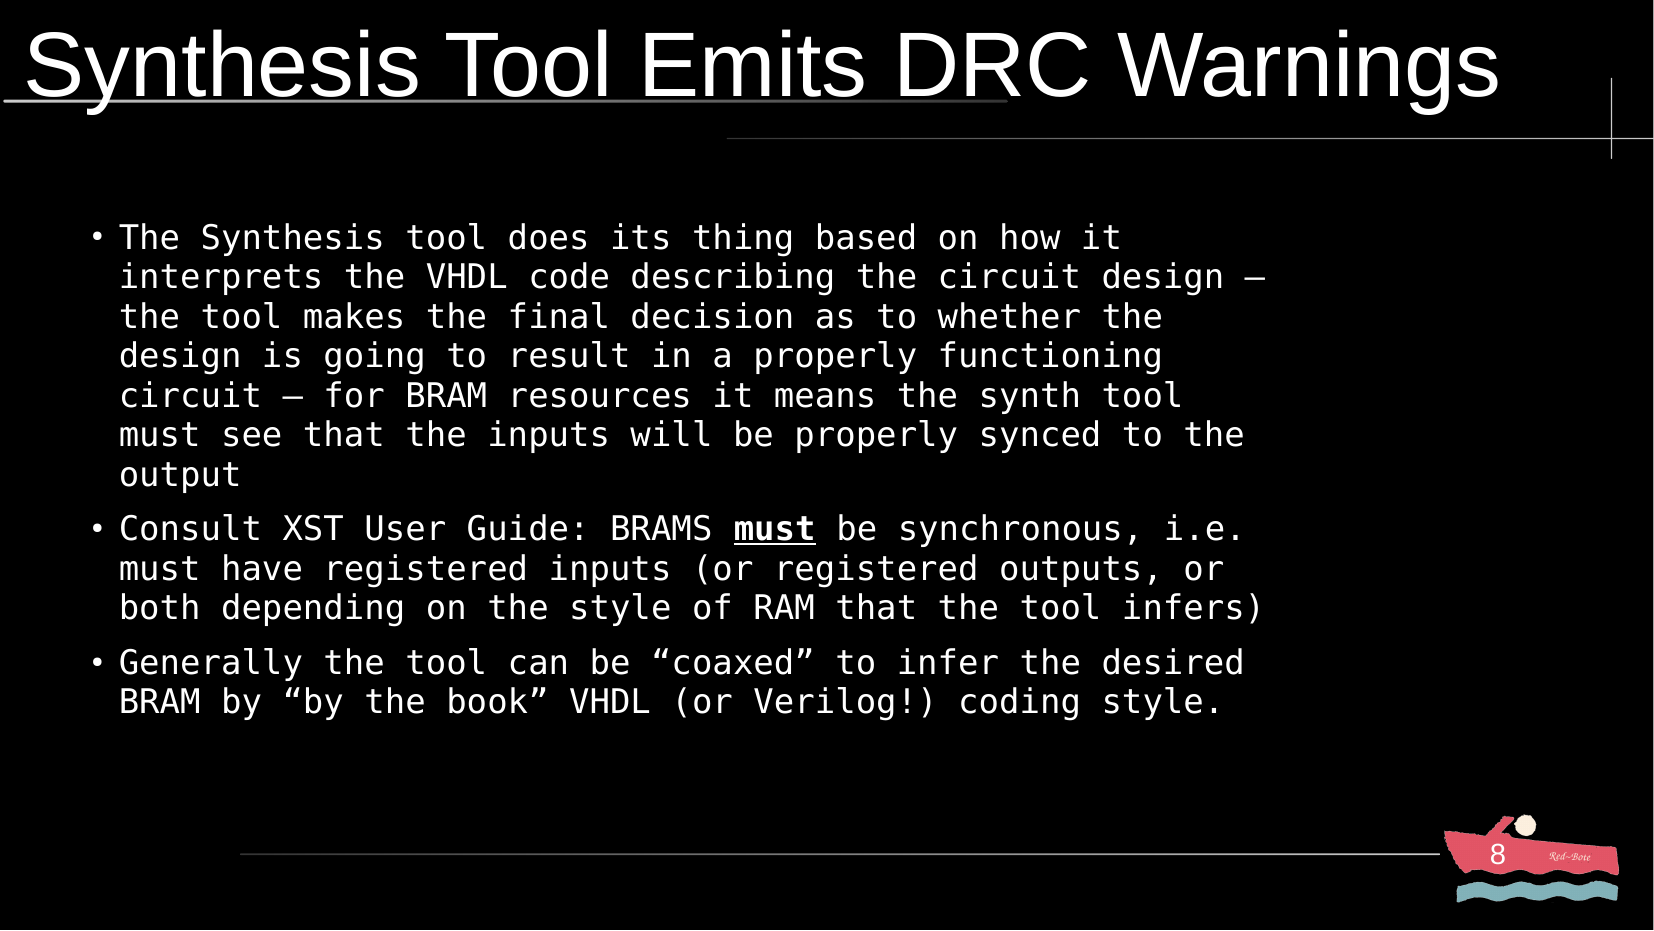

# Synthesis Tool Emits DRC Warnings
The Synthesis tool does its thing based on how it interprets the VHDL code describing the circuit design – the tool makes the final decision as to whether the design is going to result in a properly functioning circuit – for BRAM resources it means the synth tool must see that the inputs will be properly synced to the output
Consult XST User Guide: BRAMS must be synchronous, i.e. must have registered inputs (or registered outputs, or both depending on the style of RAM that the tool infers)
Generally the tool can be “coaxed” to infer the desired BRAM by “by the book” VHDL (or Verilog!) coding style.
8